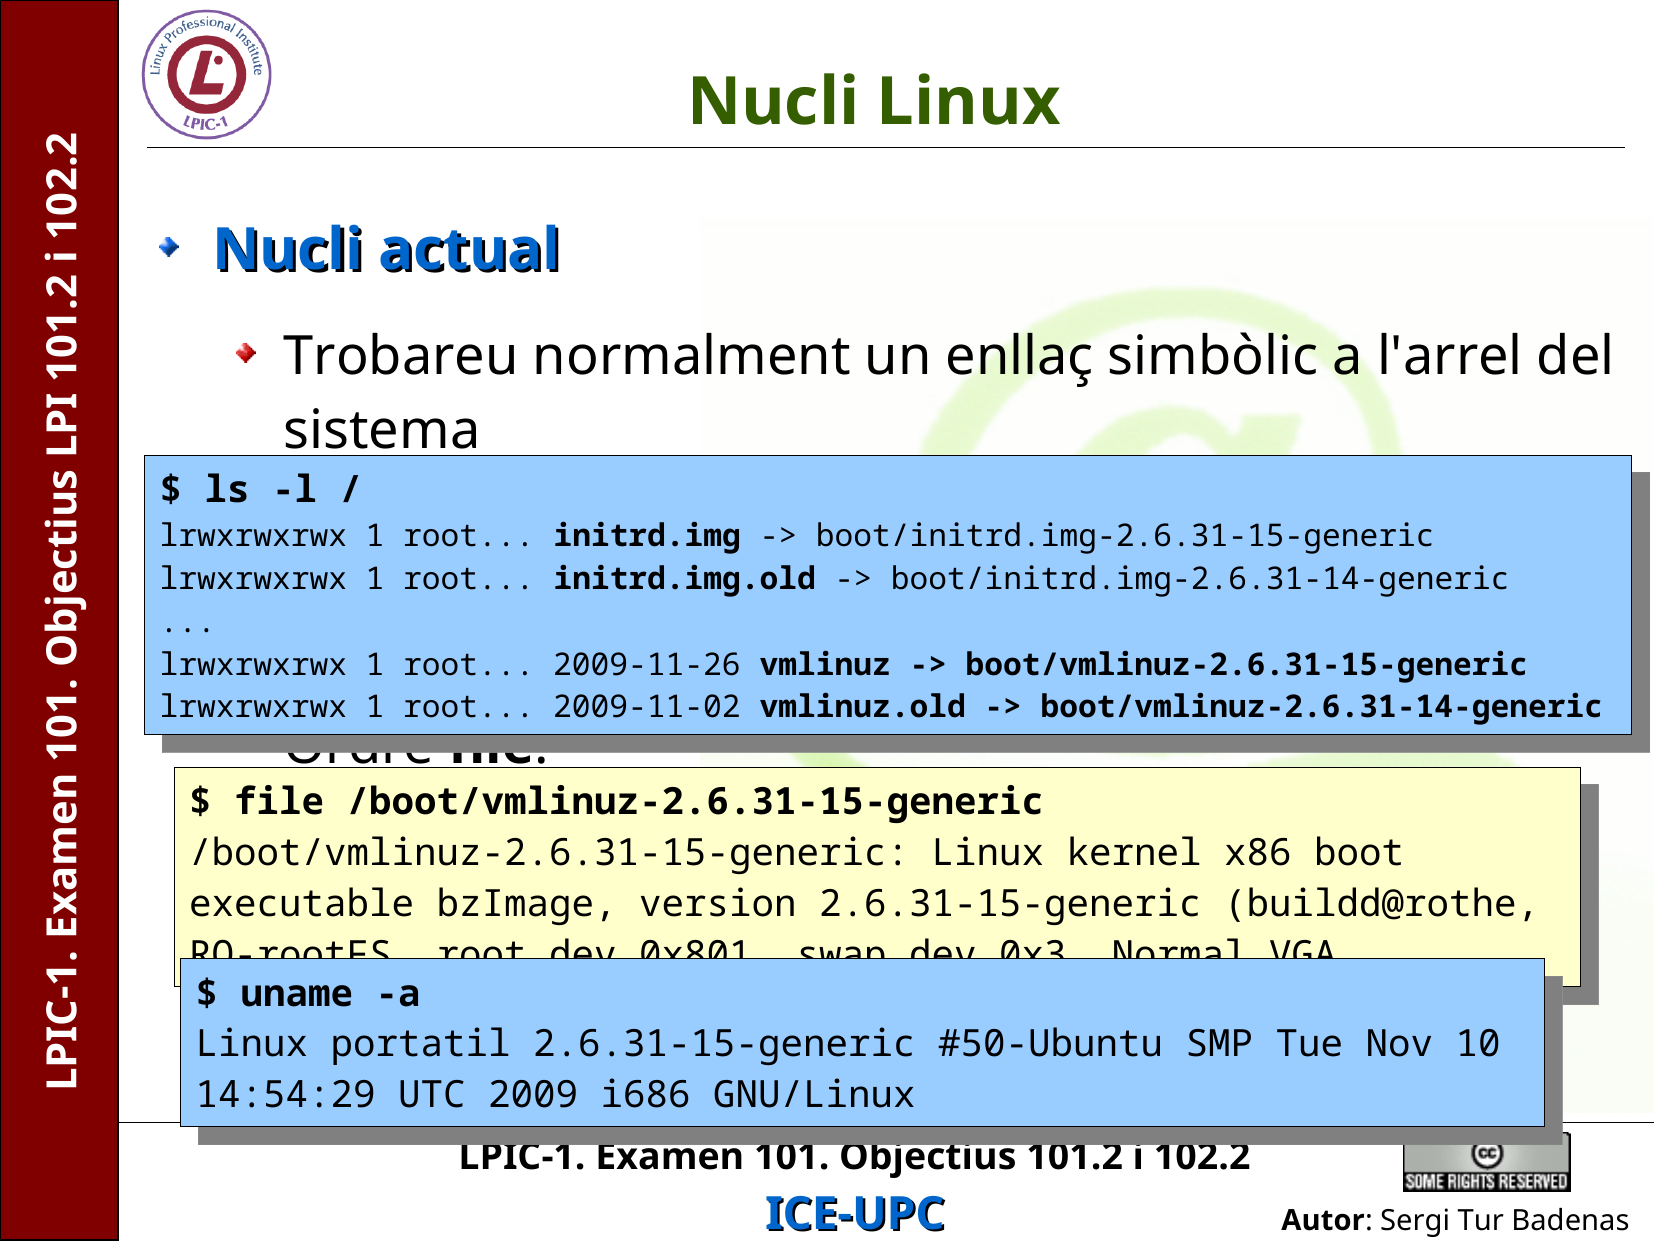

# Nucli Linux
Nucli actual
Trobareu normalment un enllaç simbòlic a l'arrel del sistema
Ordre file:
$ ls -l /
lrwxrwxrwx 1 root... initrd.img -> boot/initrd.img-2.6.31-15-generic
lrwxrwxrwx 1 root... initrd.img.old -> boot/initrd.img-2.6.31-14-generic
...
lrwxrwxrwx 1 root... 2009-11-26 vmlinuz -> boot/vmlinuz-2.6.31-15-generic
lrwxrwxrwx 1 root... 2009-11-02 vmlinuz.old -> boot/vmlinuz-2.6.31-14-generic
$ file /boot/vmlinuz-2.6.31-15-generic
/boot/vmlinuz-2.6.31-15-generic: Linux kernel x86 boot executable bzImage, version 2.6.31-15-generic (buildd@rothe, RO-rootFS, root_dev 0x801, swap_dev 0x3, Normal VGA
$ uname -a
Linux portatil 2.6.31-15-generic #50-Ubuntu SMP Tue Nov 10 14:54:29 UTC 2009 i686 GNU/Linux